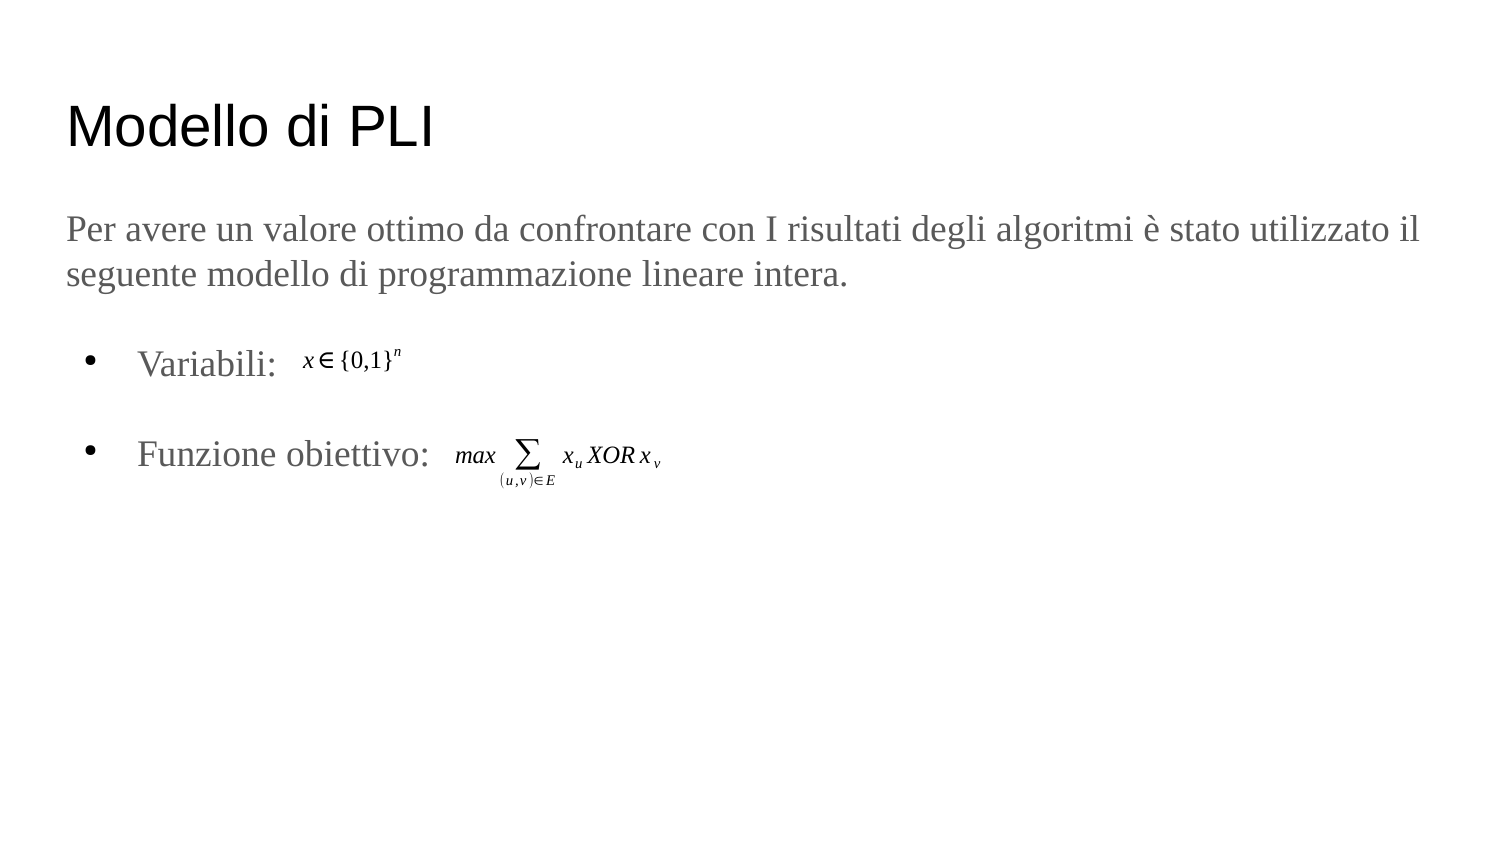

# Modello di PLI
Per avere un valore ottimo da confrontare con I risultati degli algoritmi è stato utilizzato il seguente modello di programmazione lineare intera.
Variabili:
Funzione obiettivo: